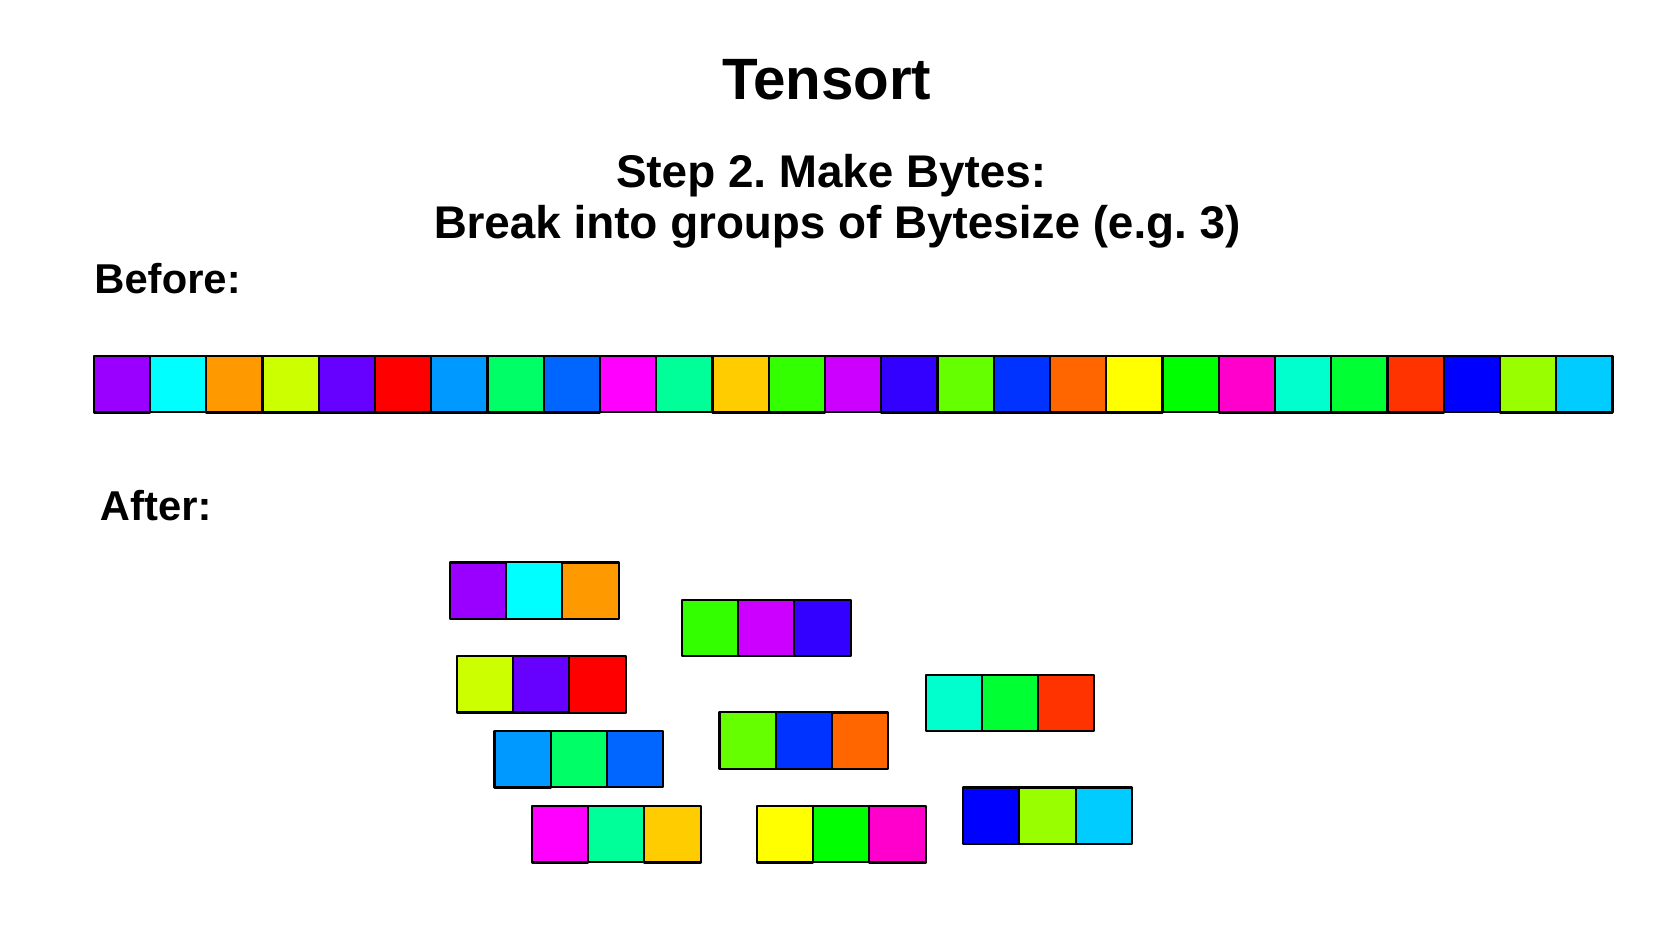

# Tensort
Step 2. Make Bytes:
Break into groups of Bytesize (e.g. 3)
Before:
After: